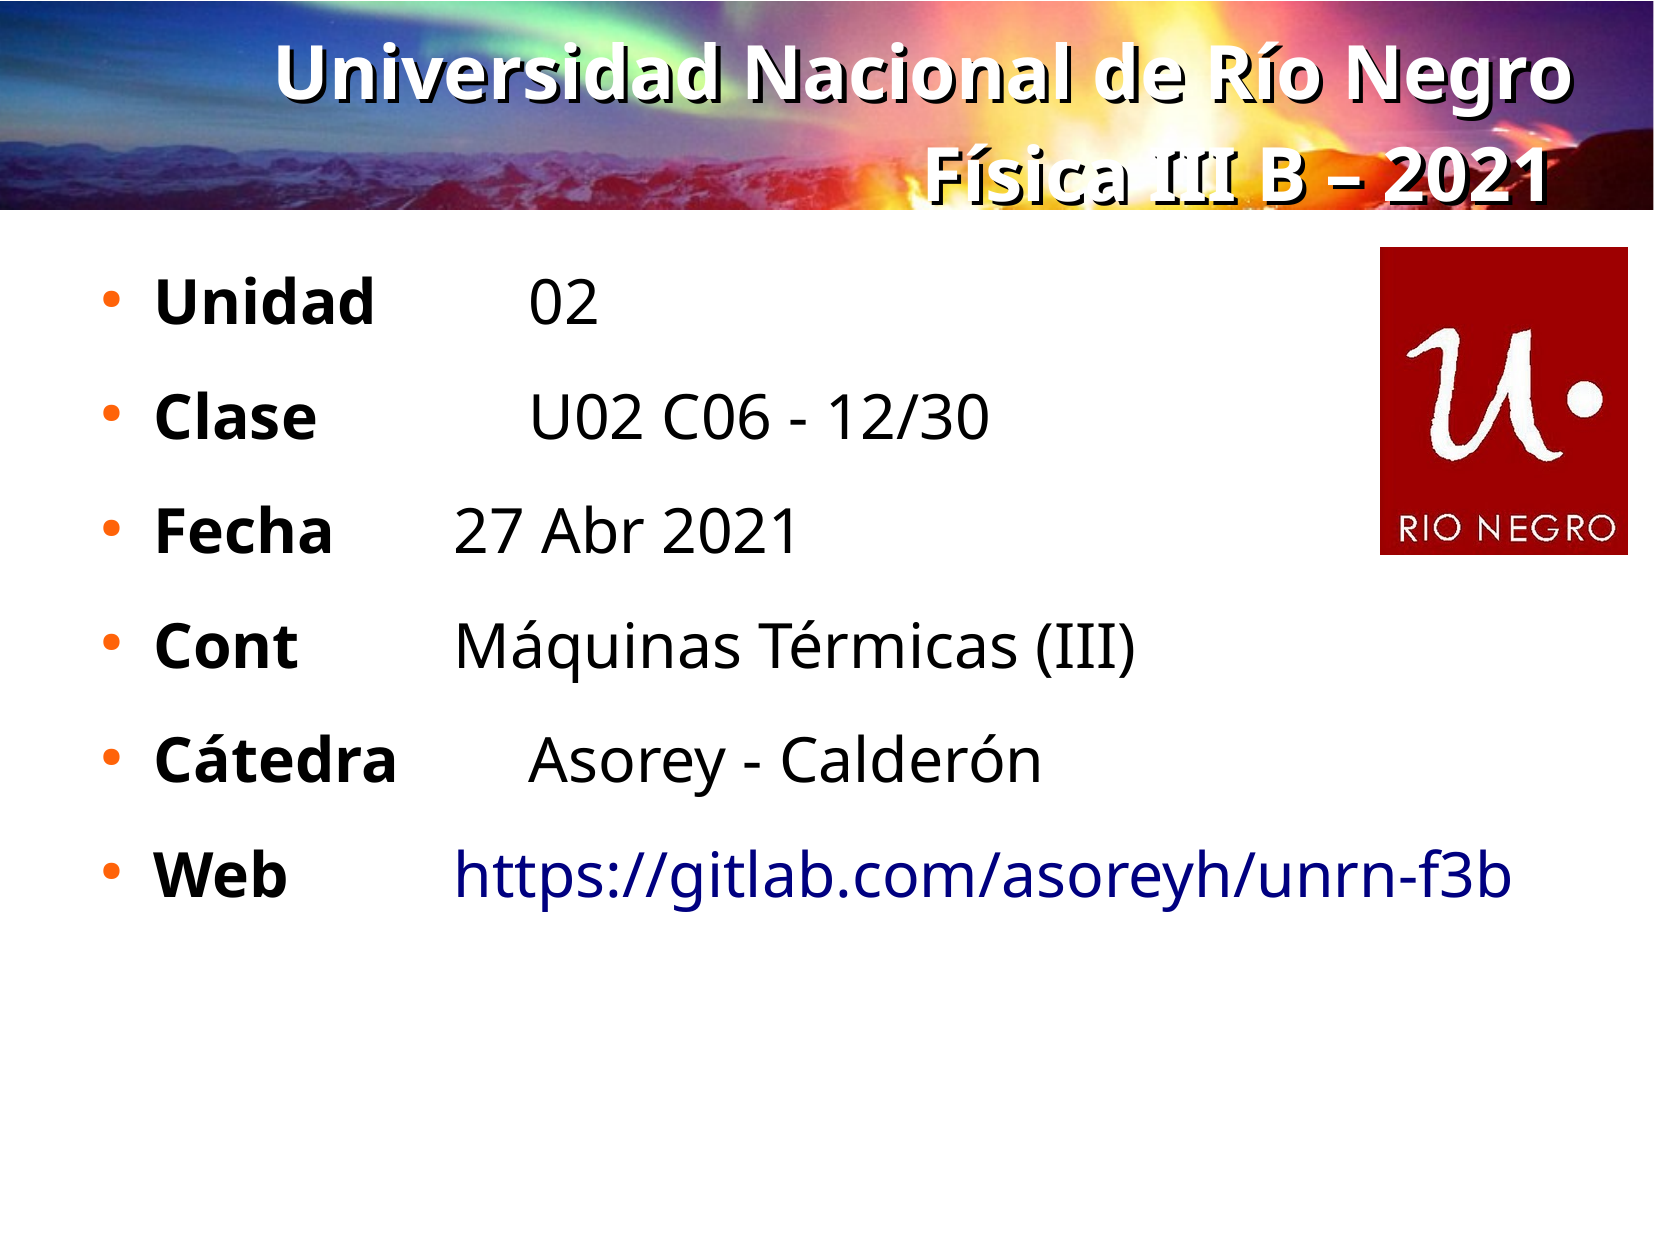

# Universidad Nacional de Río Negro Física III B – 2021
Unidad 		02
Clase			U02 C06 - 12/30
Fecha		27 Abr 2021
Cont			Máquinas Térmicas (III)
Cátedra		Asorey - Calderón
Web			https://gitlab.com/asoreyh/unrn-f3b